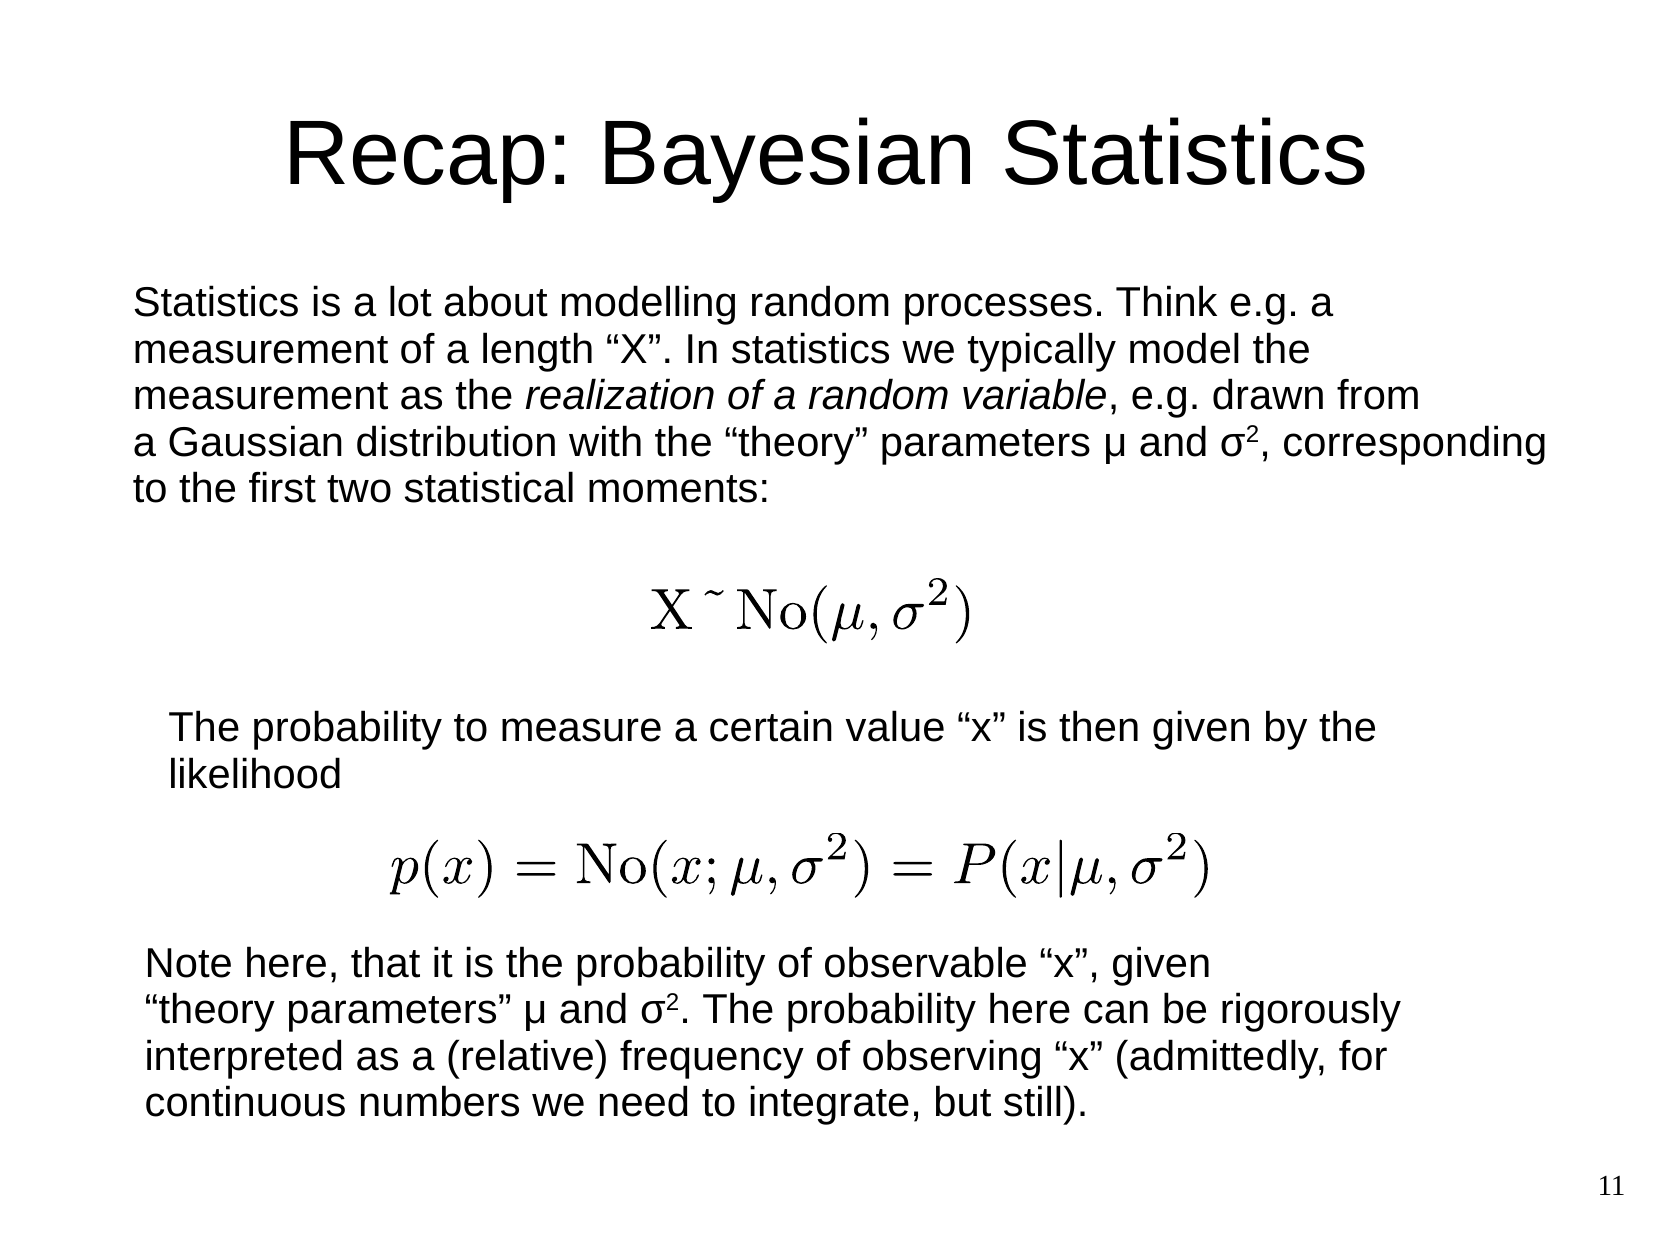

# Recap: Bayesian Statistics
Statistics is a lot about modelling random processes. Think e.g. a measurement of a length “X”. In statistics we typically model the
measurement as the realization of a random variable, e.g. drawn from
a Gaussian distribution with the “theory” parameters μ and σ2, corresponding
to the first two statistical moments:
The probability to measure a certain value “x” is then given by the
likelihood
Note here, that it is the probability of observable “x”, given
“theory parameters” μ and σ2. The probability here can be rigorously
interpreted as a (relative) frequency of observing “x” (admittedly, for
continuous numbers we need to integrate, but still).
11